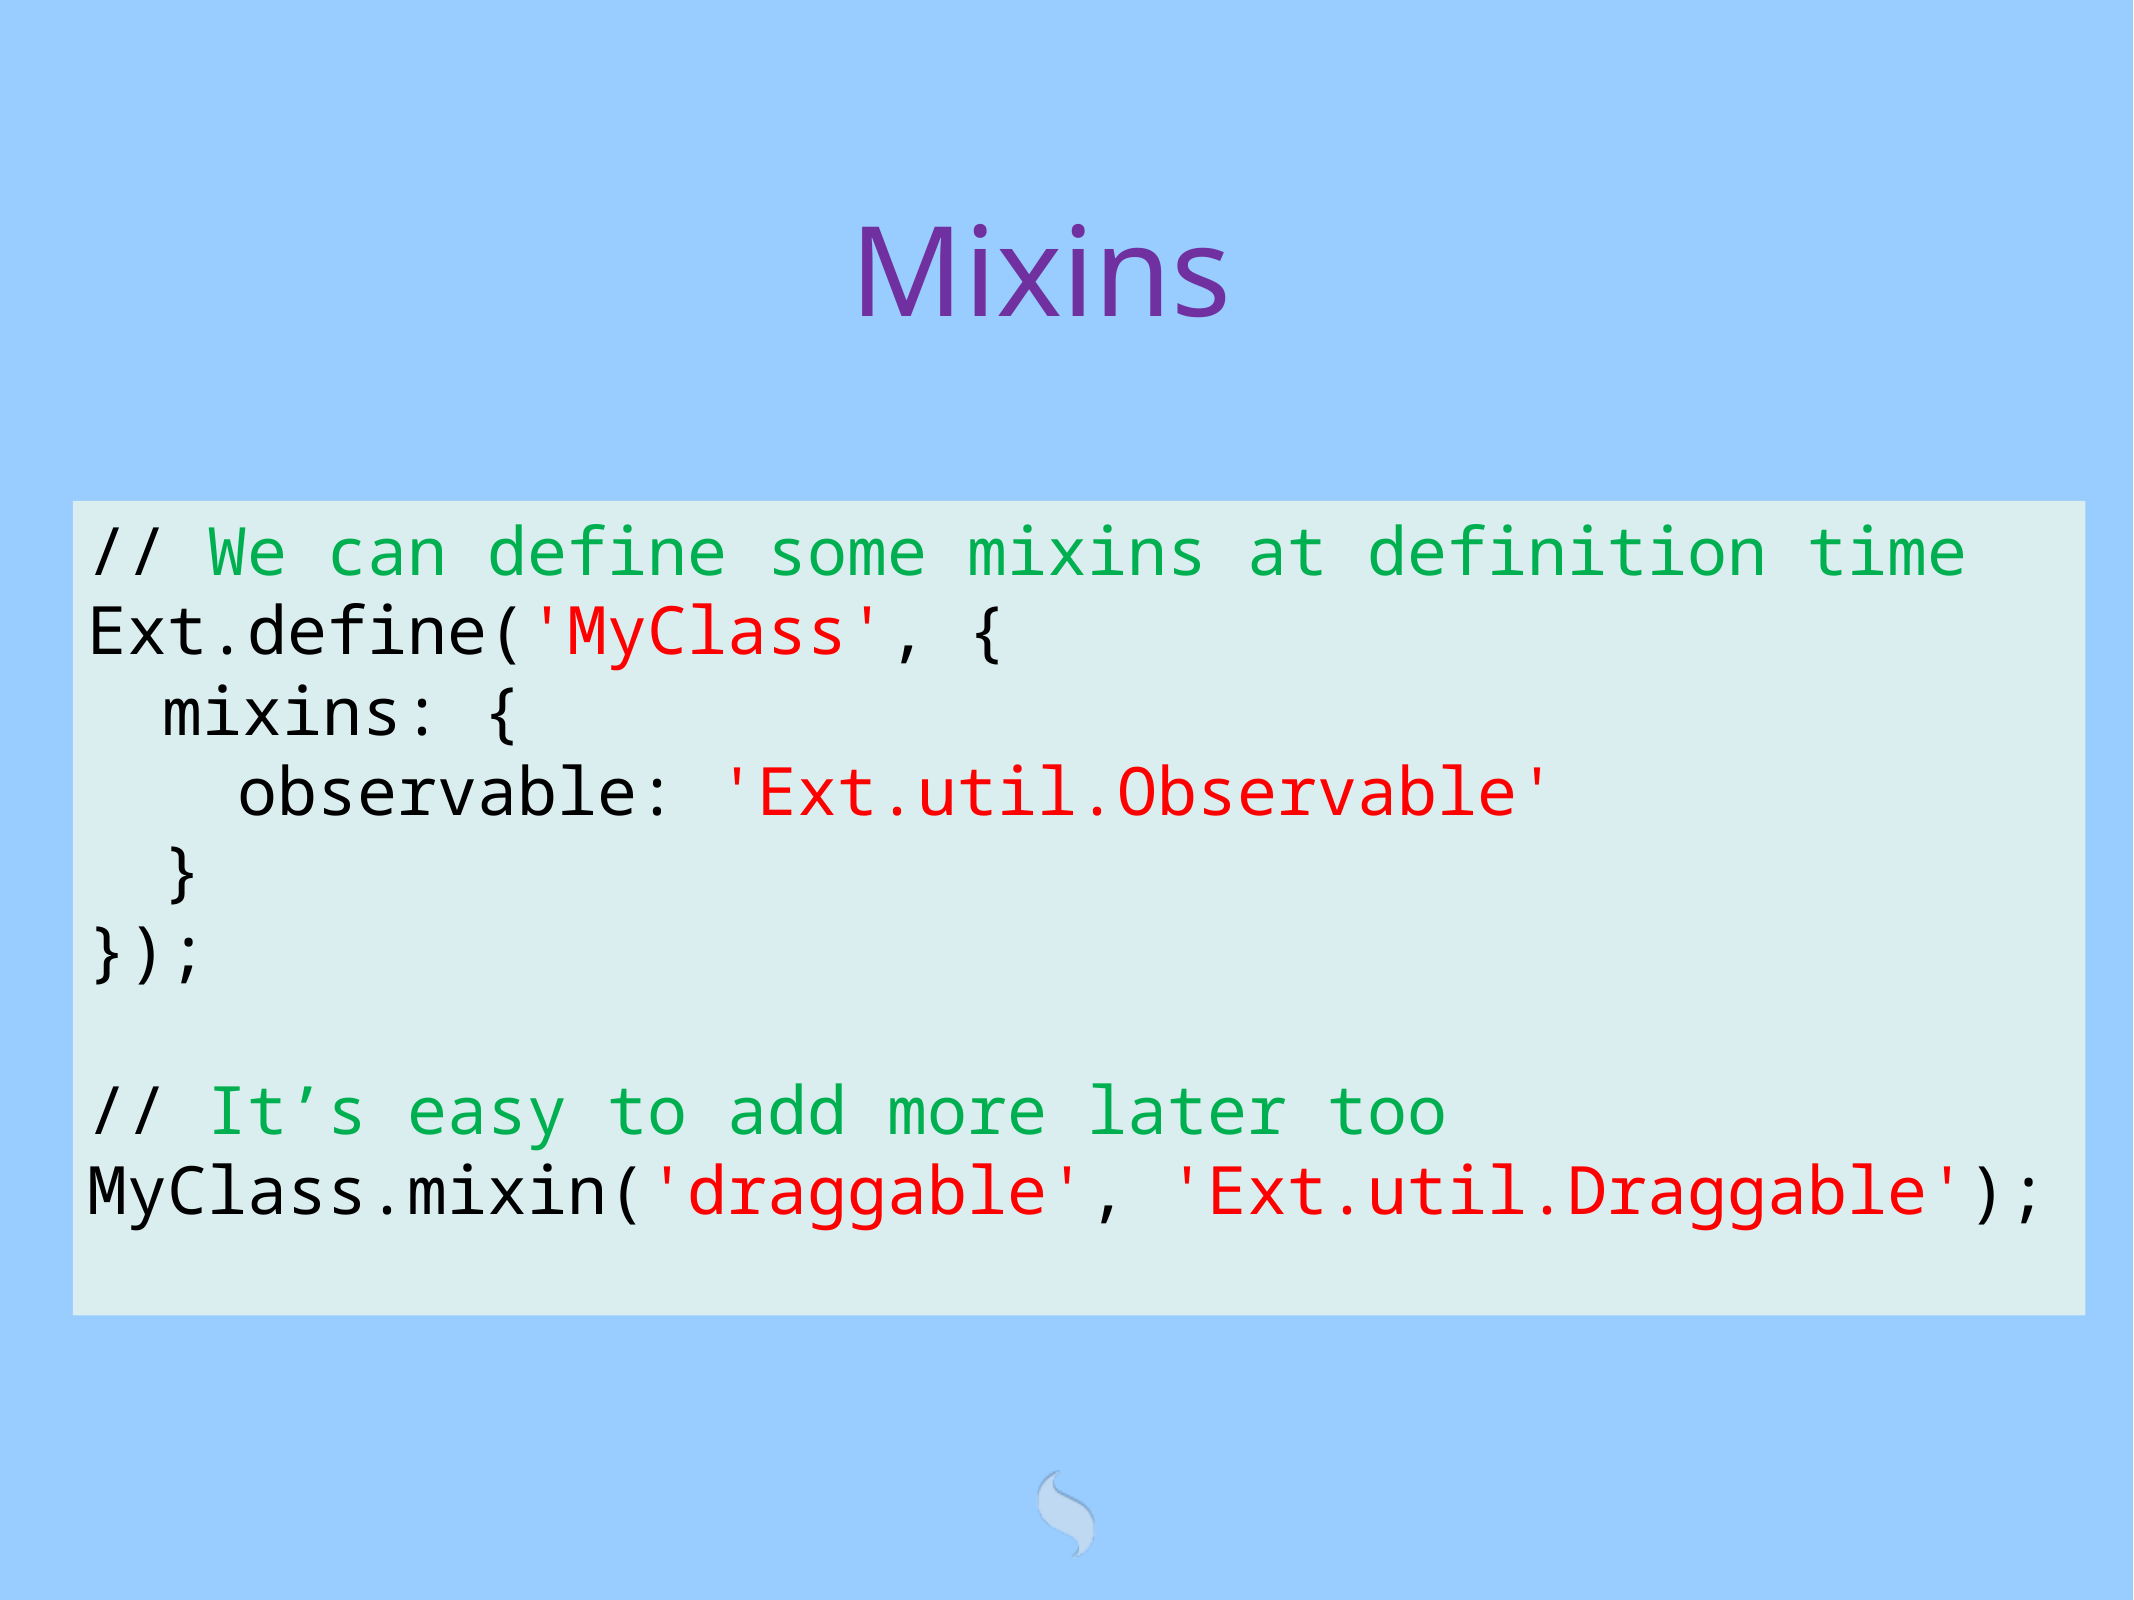

Mixins
// We can define some mixins at definition time
Ext.define('MyClass', {
	mixins: {
		observable: 'Ext.util.Observable'
	}
});
// It’s easy to add more later too
MyClass.mixin('draggable', 'Ext.util.Draggable');